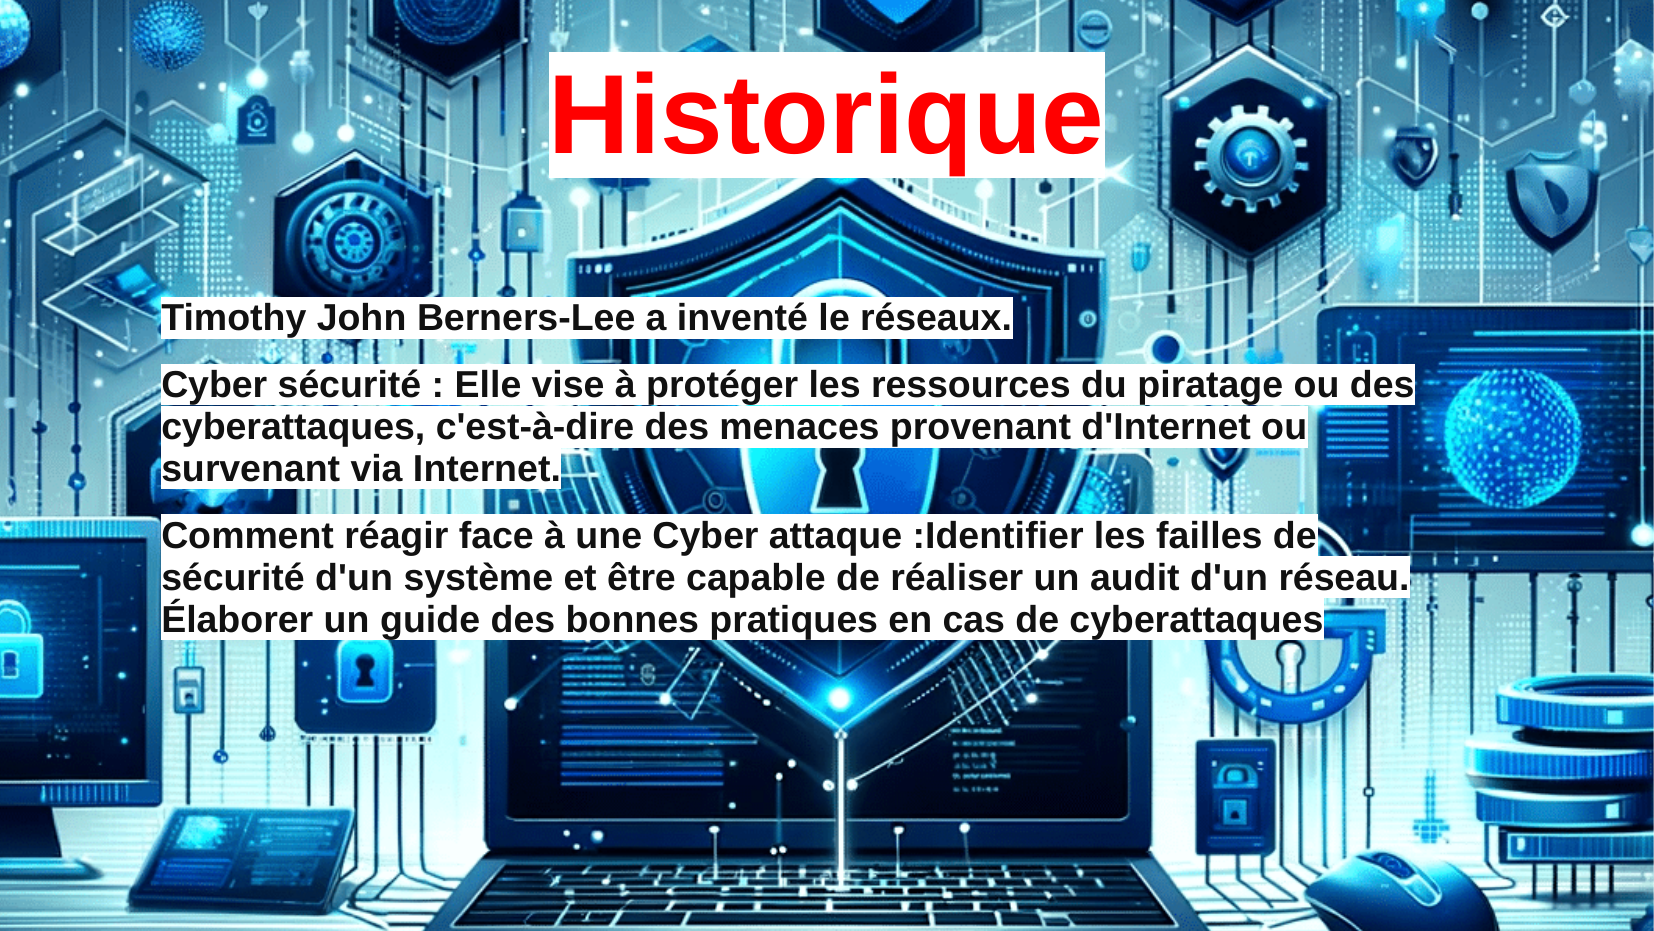

# Historique
Timothy John Berners-Lee a inventé le réseaux.
Cyber sécurité : Elle vise à protéger les ressources du piratage ou des cyberattaques, c'est-à-dire des menaces provenant d'Internet ou survenant via Internet.
Comment réagir face à une Cyber attaque :Identifier les failles de sécurité d'un système et être capable de réaliser un audit d'un réseau. Élaborer un guide des bonnes pratiques en cas de cyberattaques